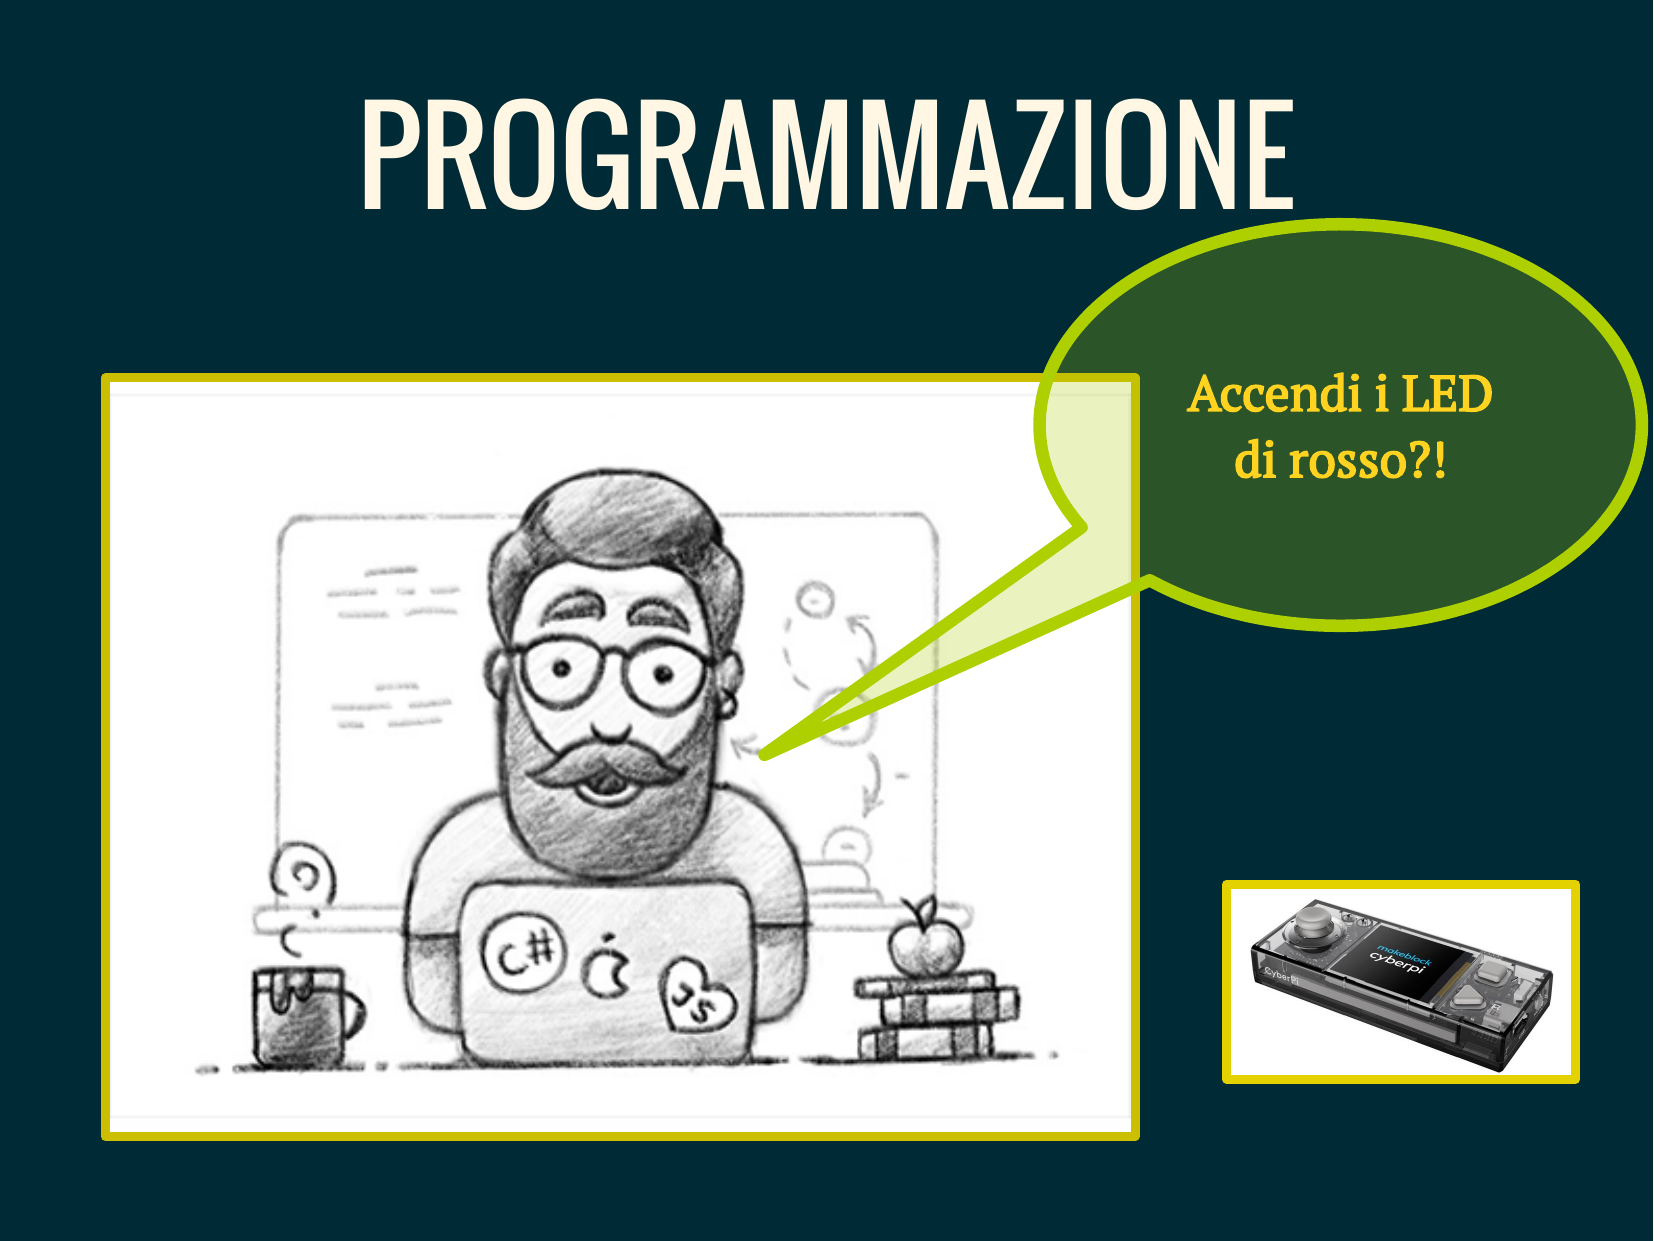

# Programmazione
Accendi i LED
di rosso?!